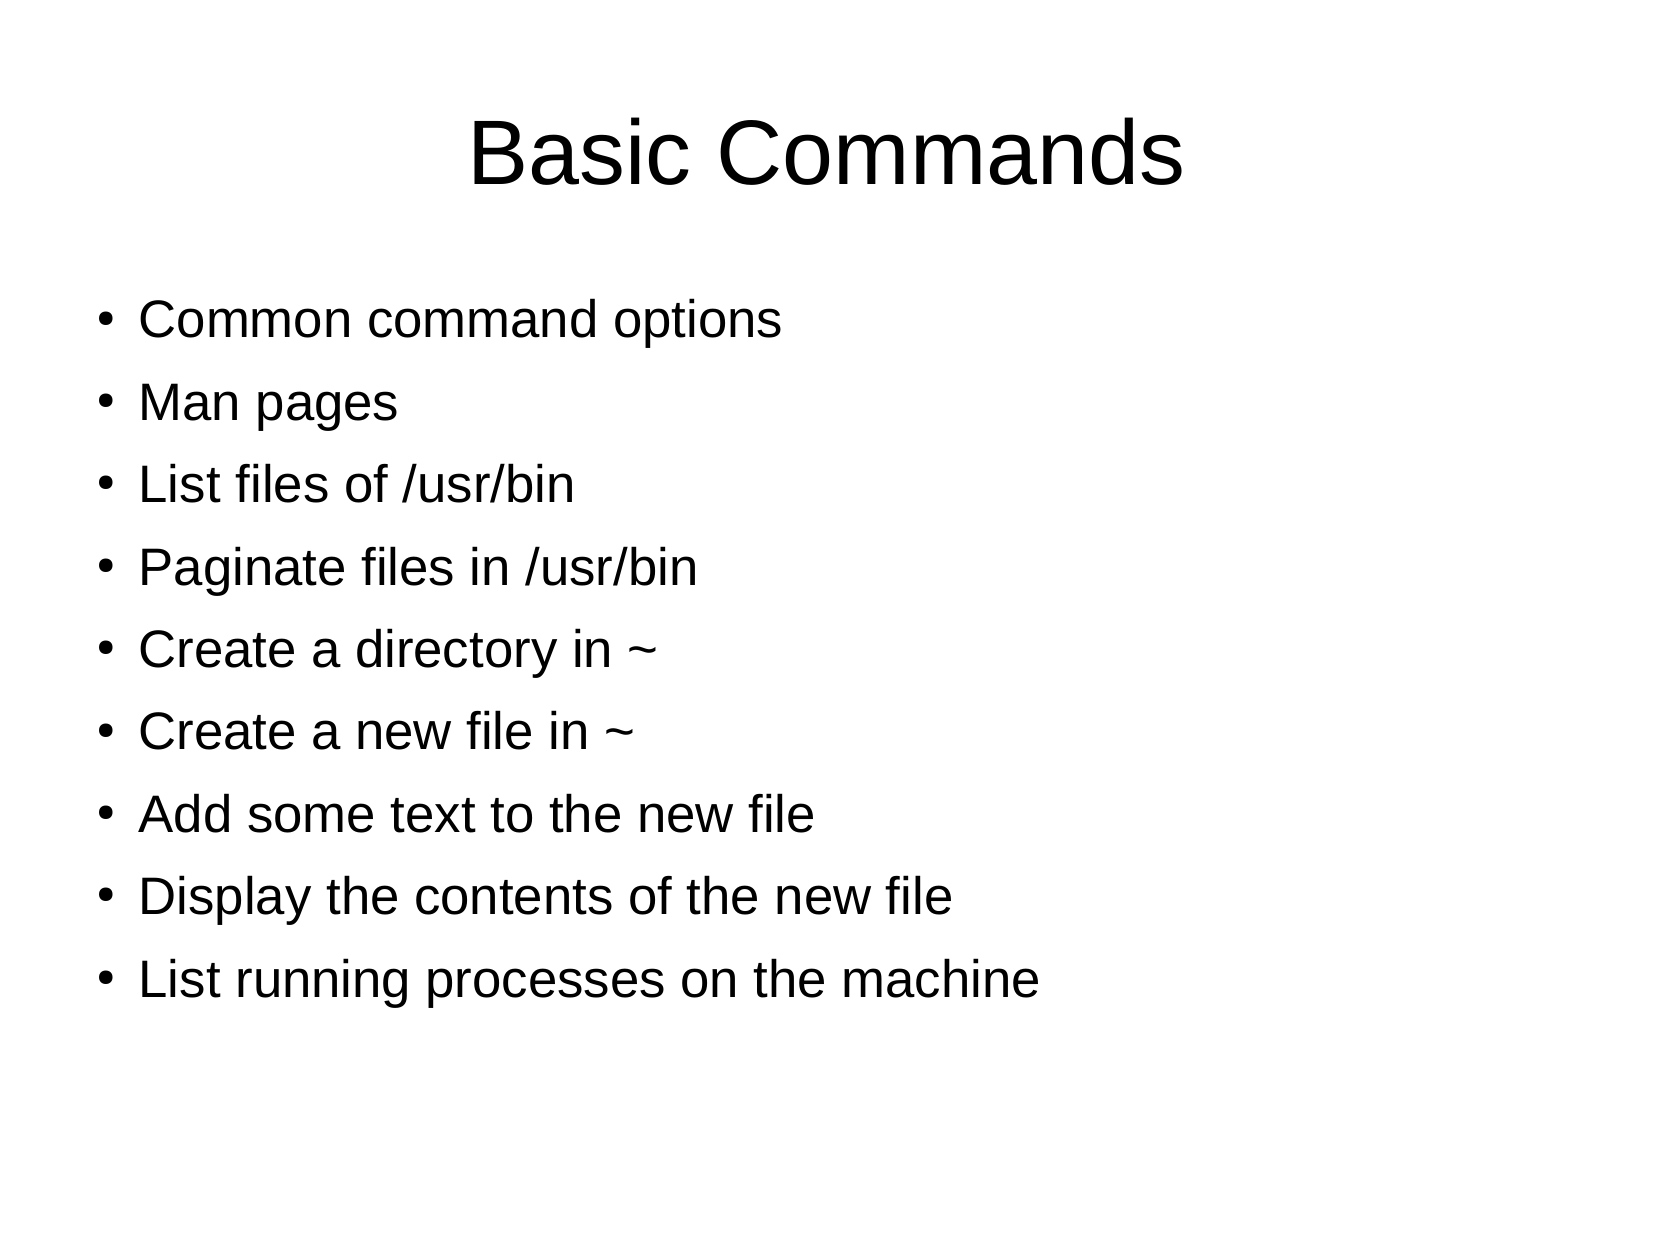

# Basic Commands
Common command options
Man pages
List files of /usr/bin
Paginate files in /usr/bin
Create a directory in ~
Create a new file in ~
Add some text to the new file
Display the contents of the new file
List running processes on the machine